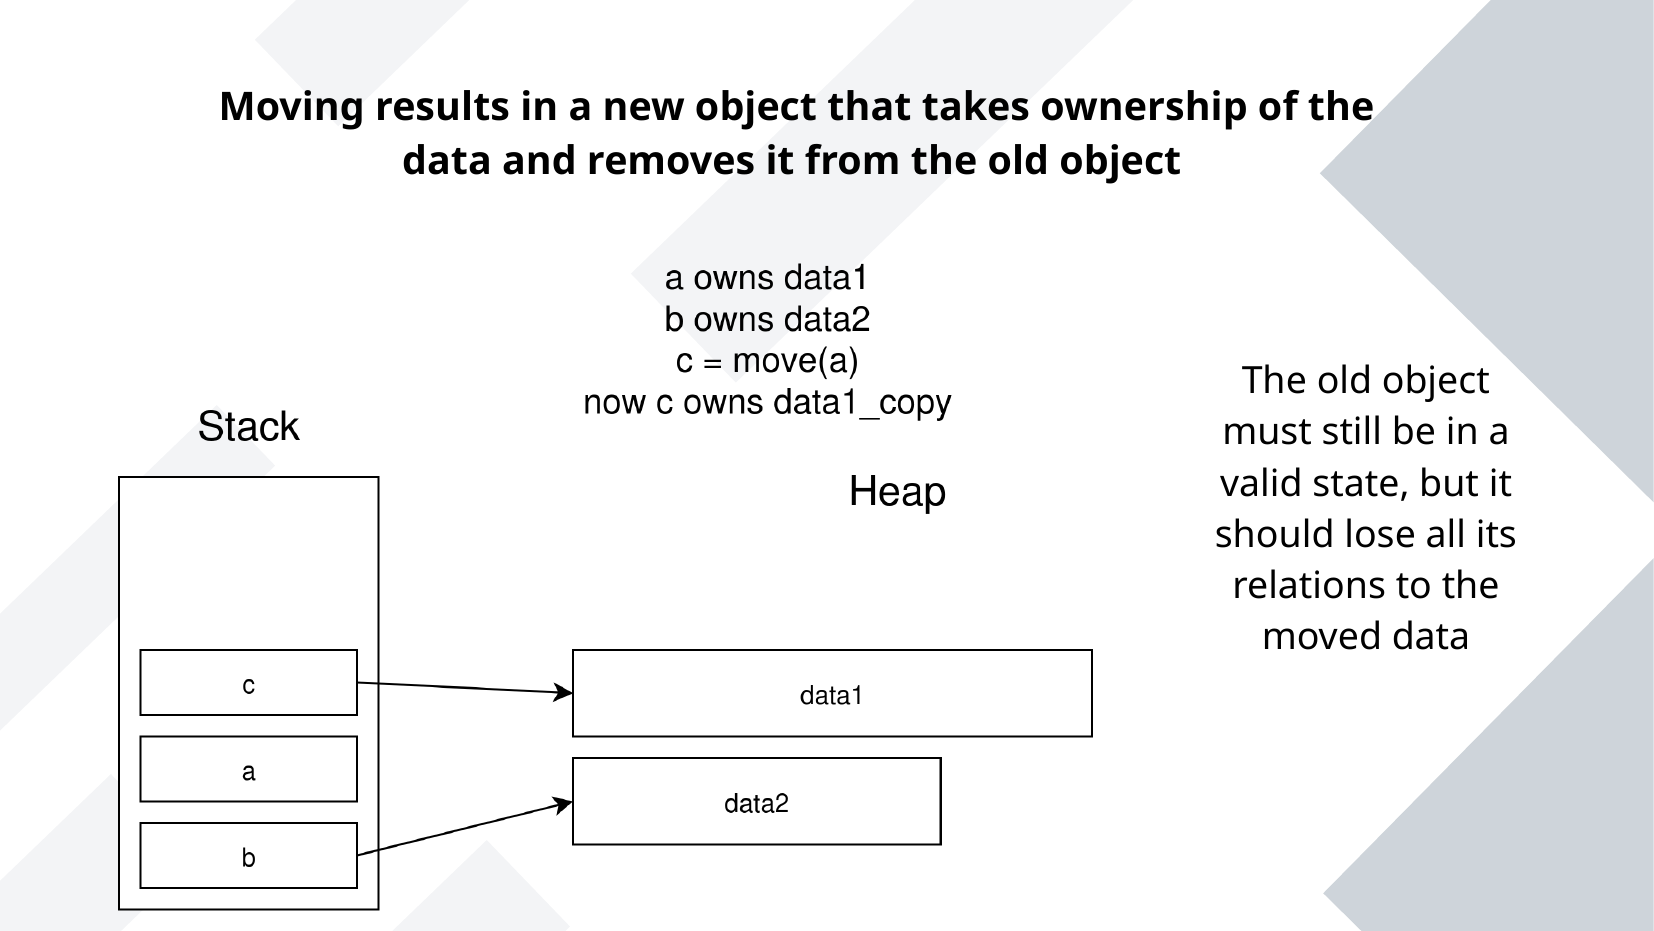

# Moving results in a new object that takes ownership of the data and removes it from the old object
The old object must still be in a valid state, but it should lose all its relations to the moved data